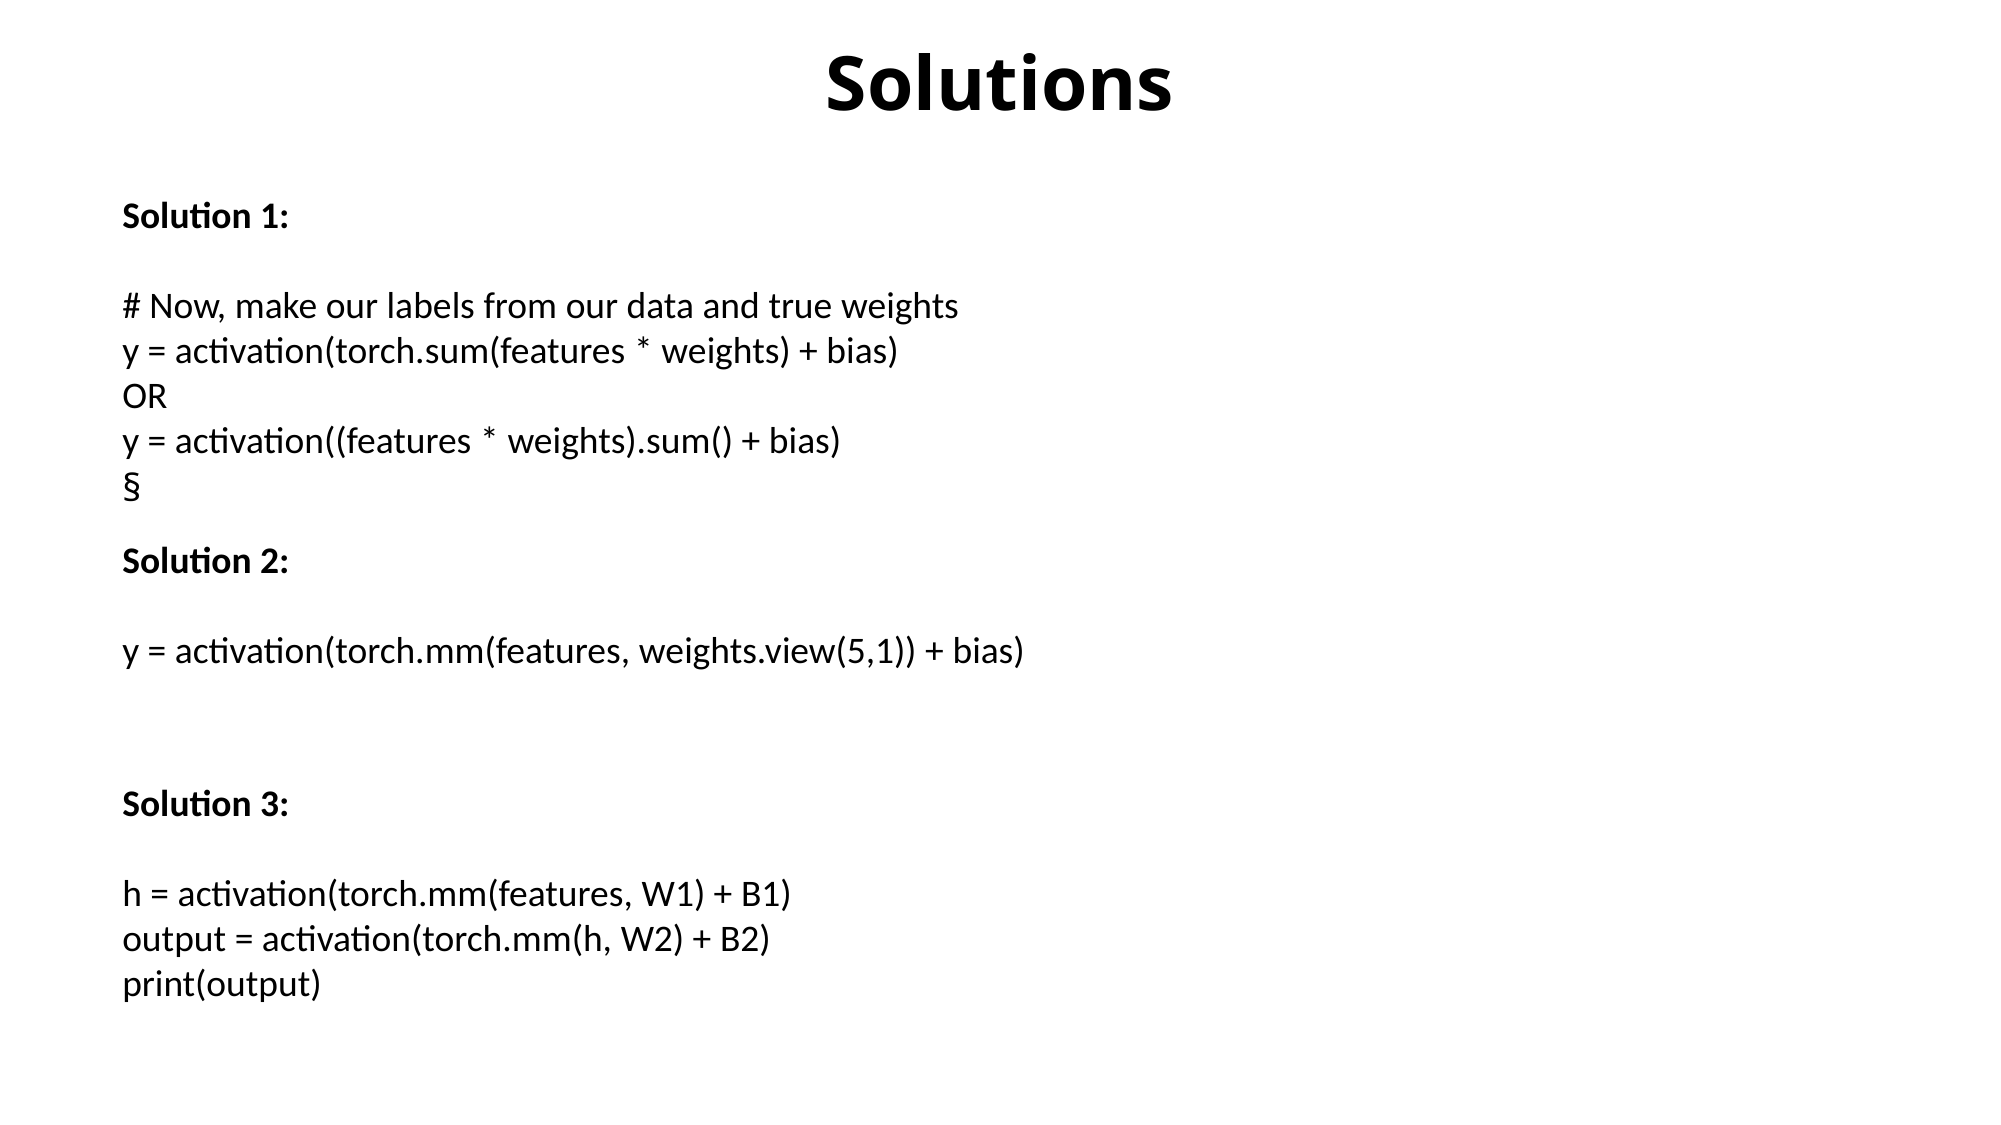

# Solutions
Solution 1:
# Now, make our labels from our data and true weights
y = activation(torch.sum(features * weights) + bias)
OR
y = activation((features * weights).sum() + bias)
Solution 2:
y = activation(torch.mm(features, weights.view(5,1)) + bias)
Solution 3:
h = activation(torch.mm(features, W1) + B1)
output = activation(torch.mm(h, W2) + B2)
print(output)